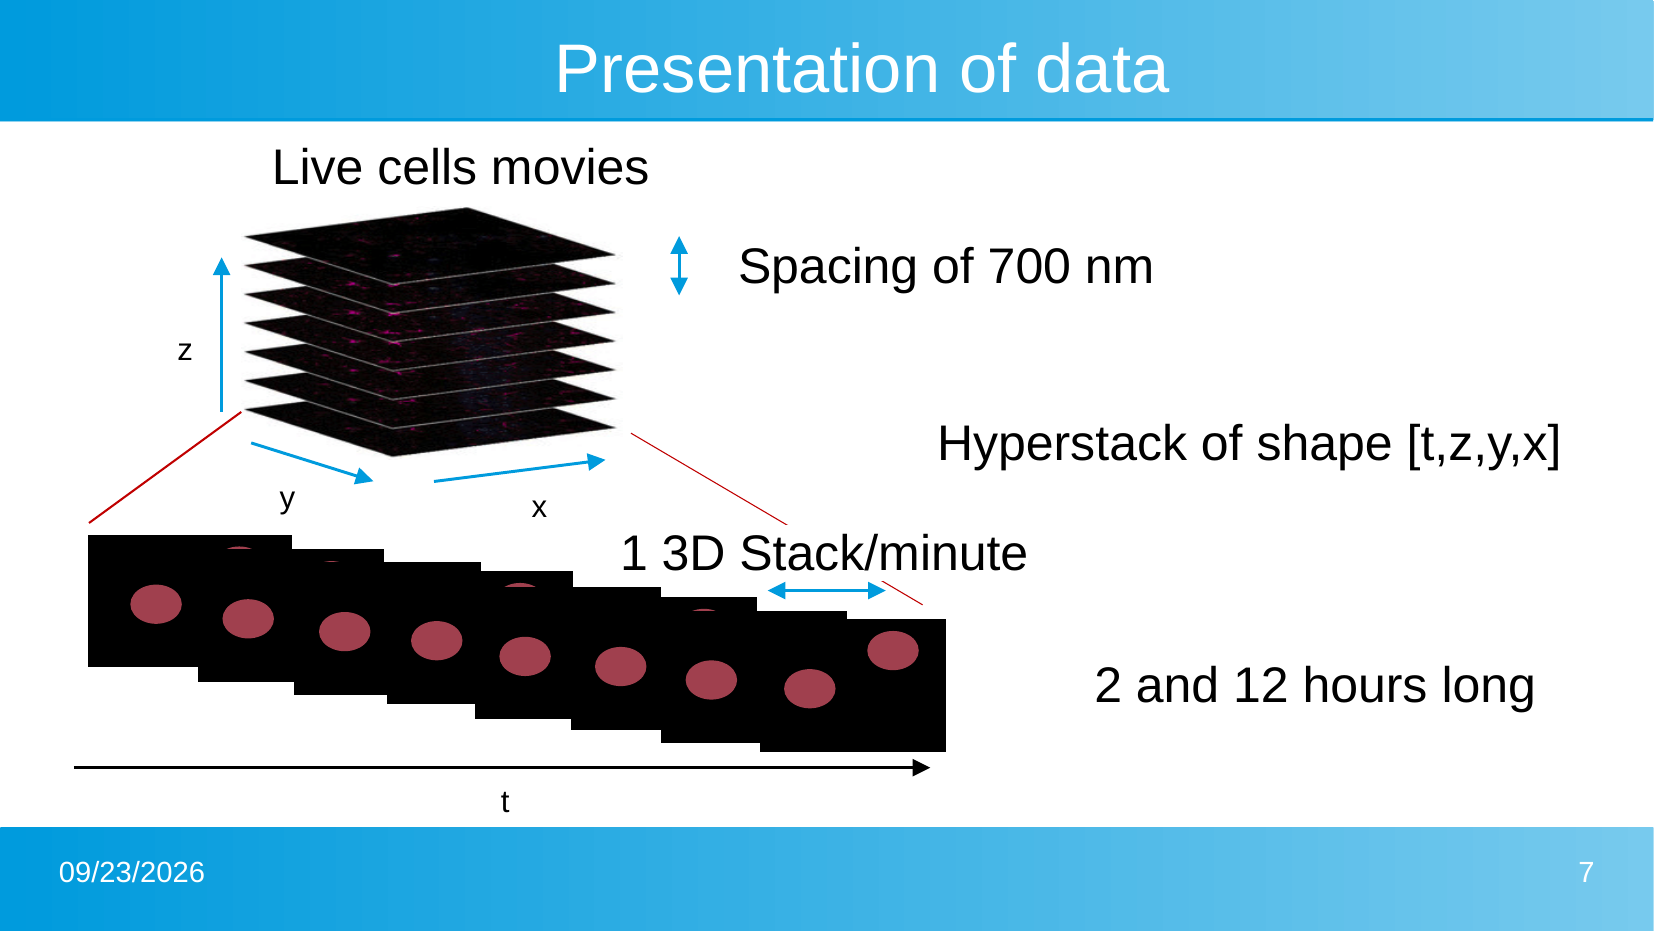

# Presentation of data
Live cells movies
Spacing of 700 nm
z
Hyperstack of shape [t,z,y,x]
y
x
1 3D Stack/minute
2 and 12 hours long
t
7